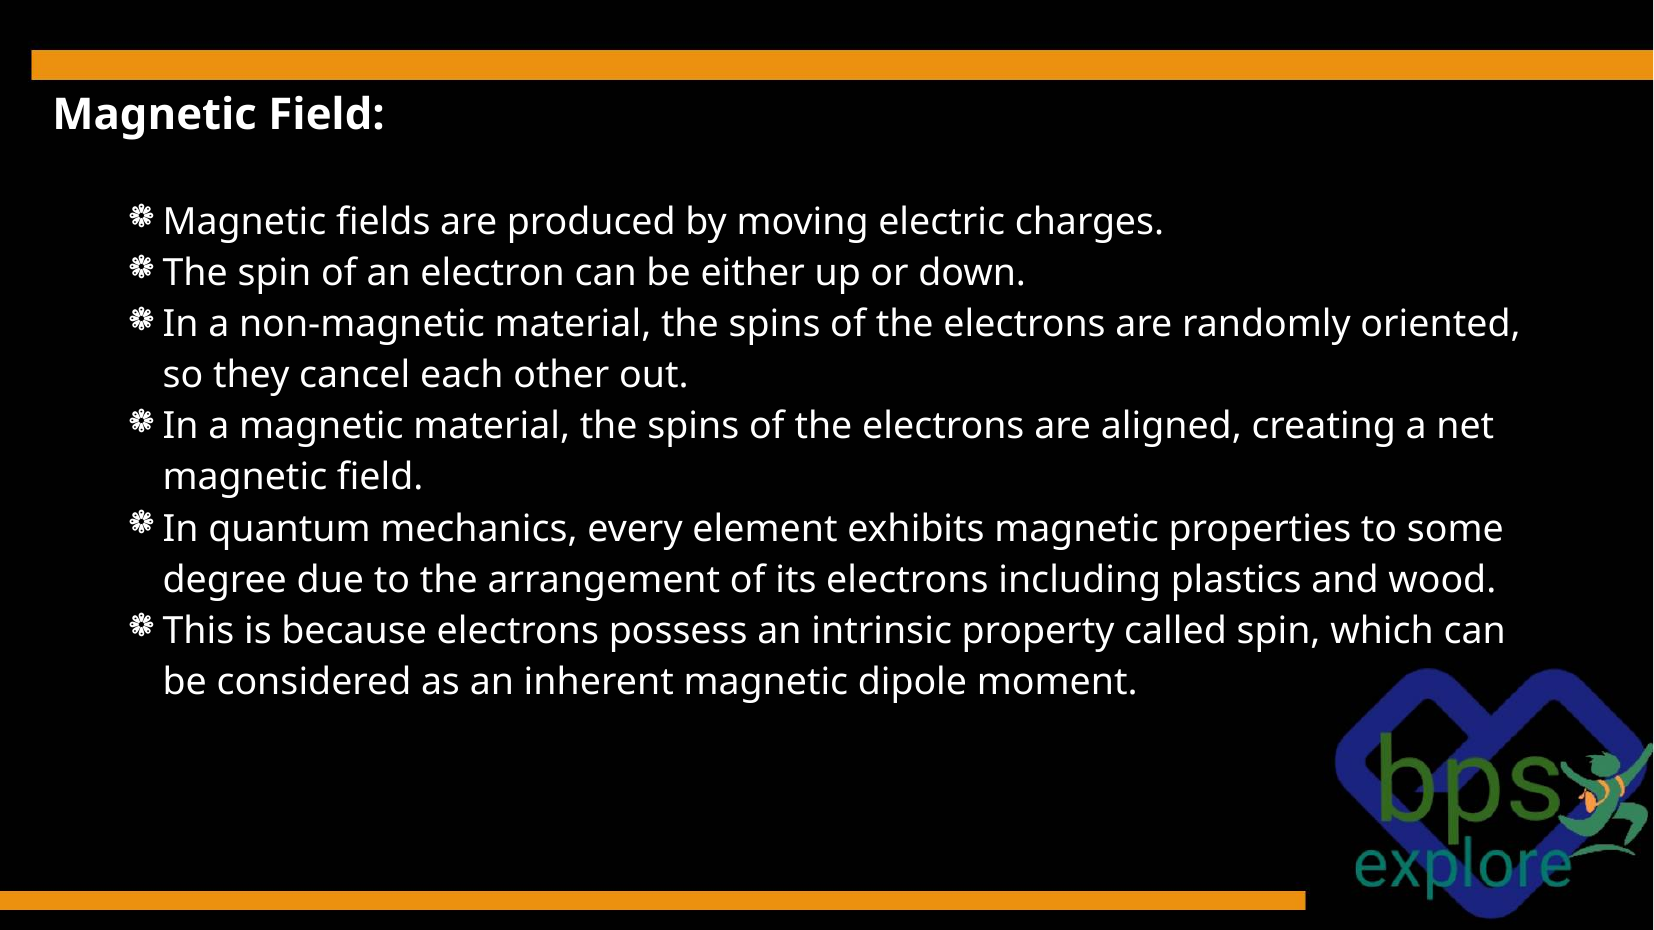

Magnetic Field:
Magnetic fields are produced by moving electric charges.
The spin of an electron can be either up or down.
In a non-magnetic material, the spins of the electrons are randomly oriented, so they cancel each other out.
In a magnetic material, the spins of the electrons are aligned, creating a net magnetic field.
In quantum mechanics, every element exhibits magnetic properties to some degree due to the arrangement of its electrons including plastics and wood.
This is because electrons possess an intrinsic property called spin, which can be considered as an inherent magnetic dipole moment.